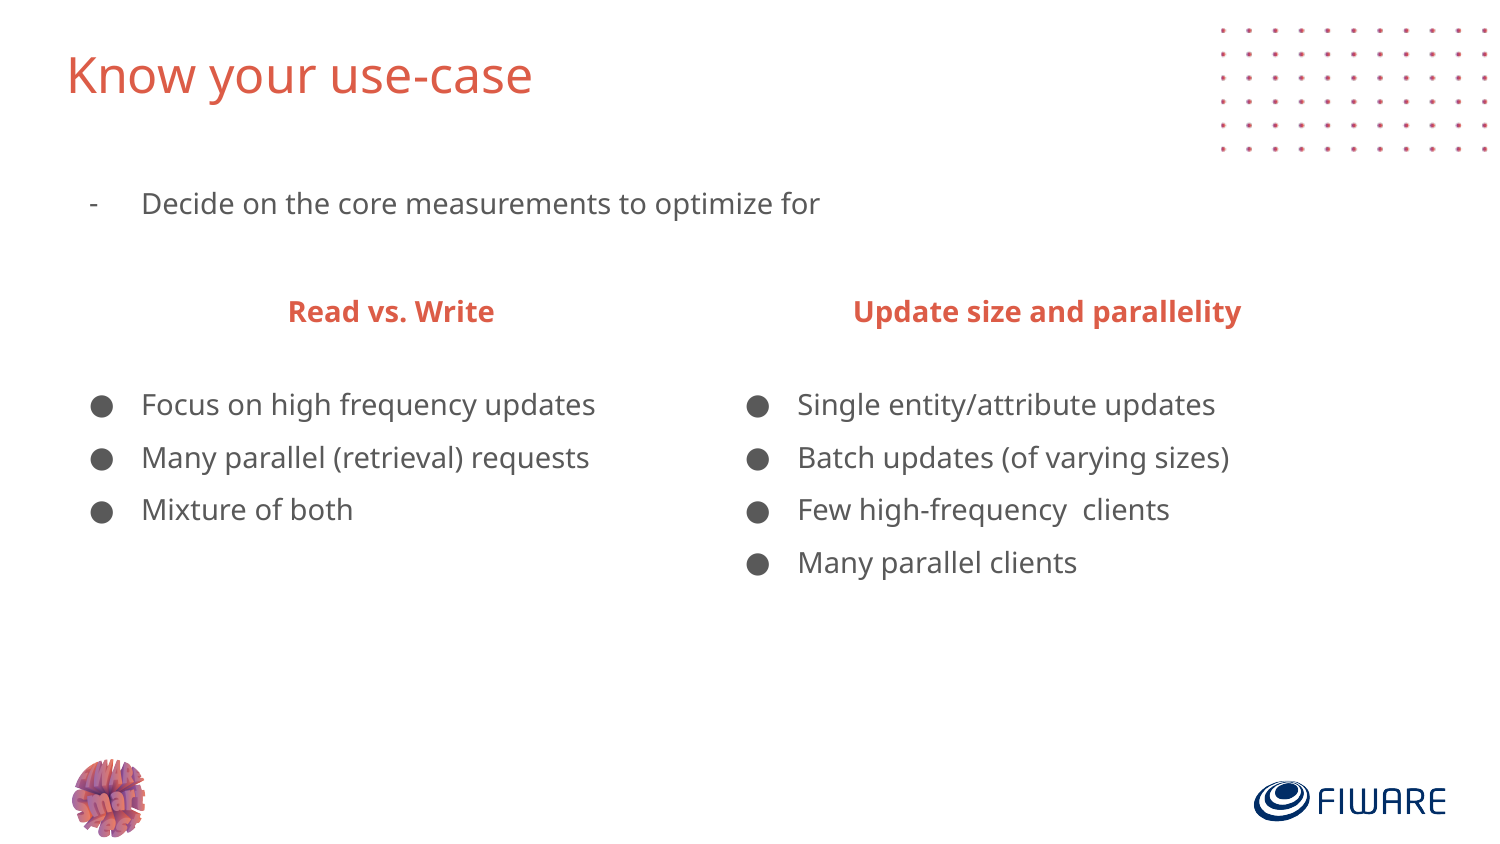

# Know your use-case
Decide on the core measurements to optimize for
Read vs. Write
Focus on high frequency updates
Many parallel (retrieval) requests
Mixture of both
Update size and parallelity
Single entity/attribute updates
Batch updates (of varying sizes)
Few high-frequency clients
Many parallel clients